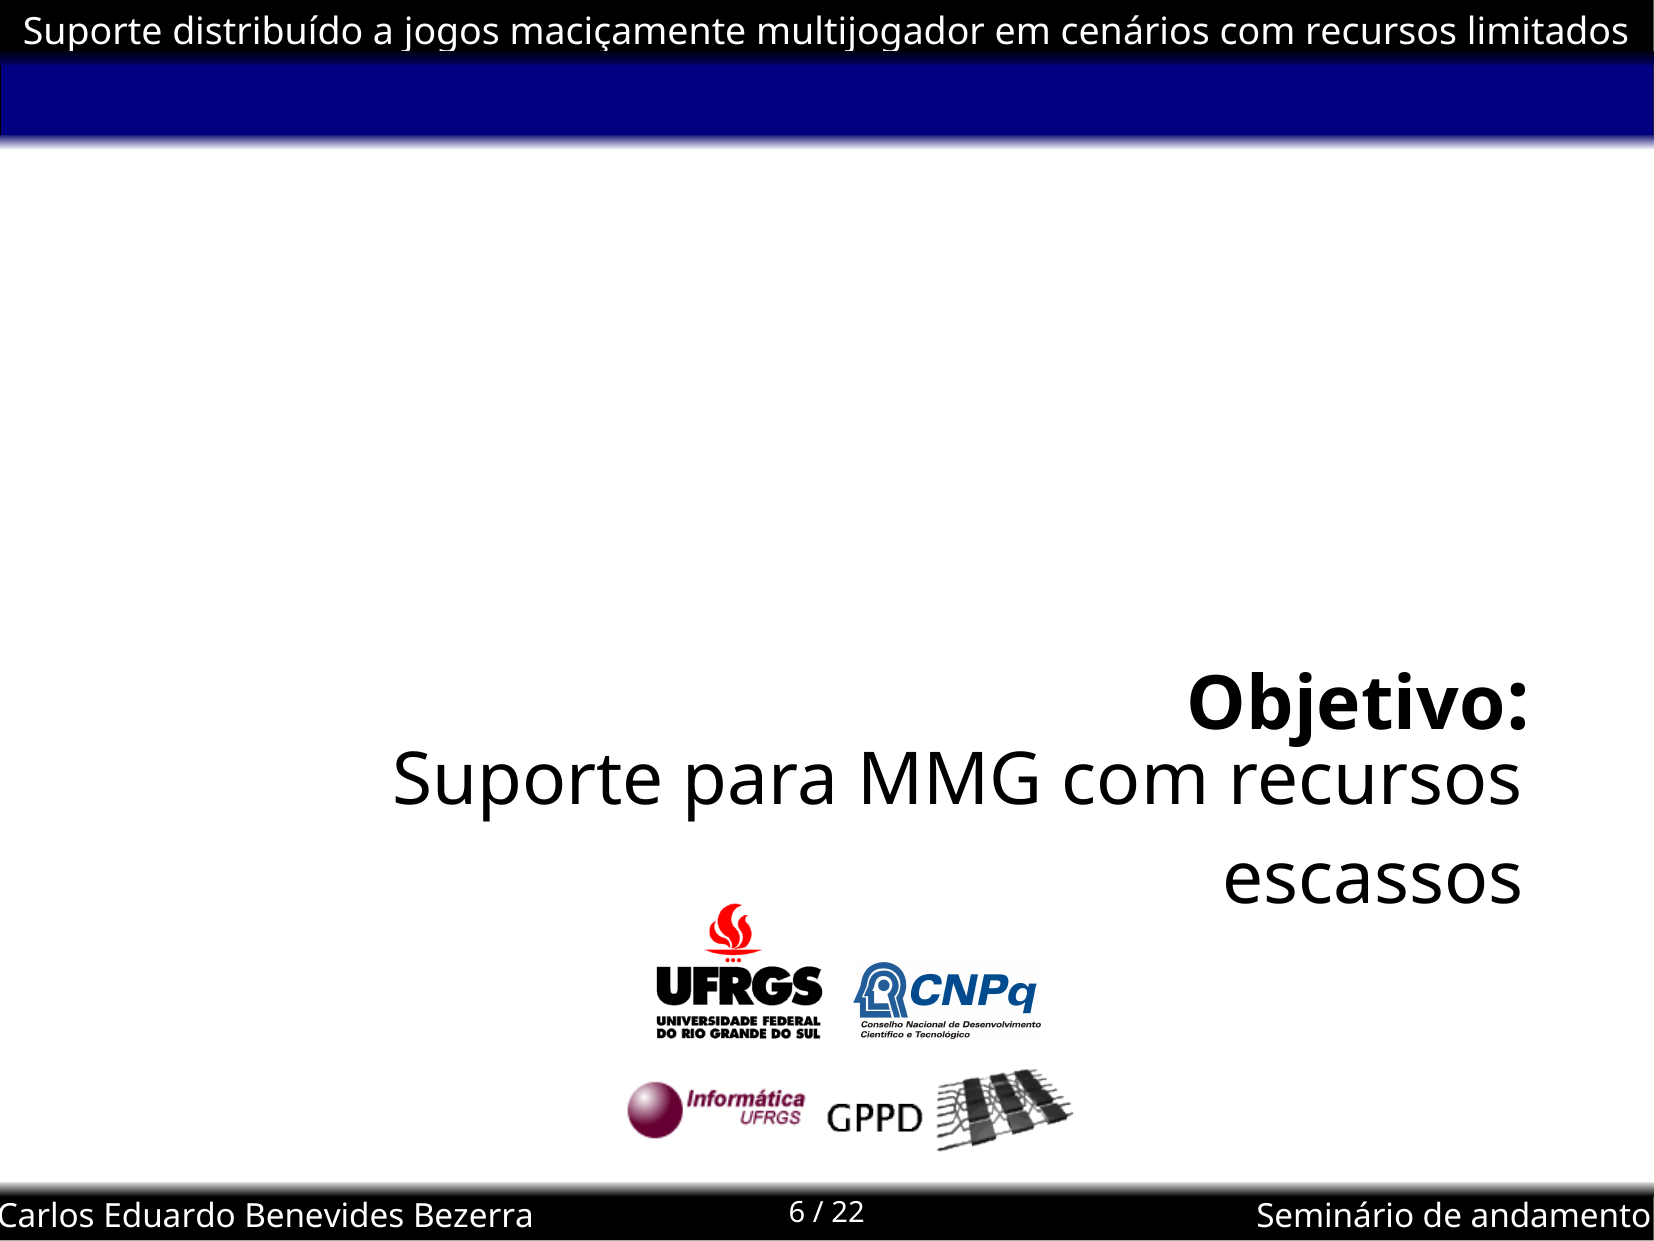

# Objetivo:
Suporte para MMG com recursos escassos